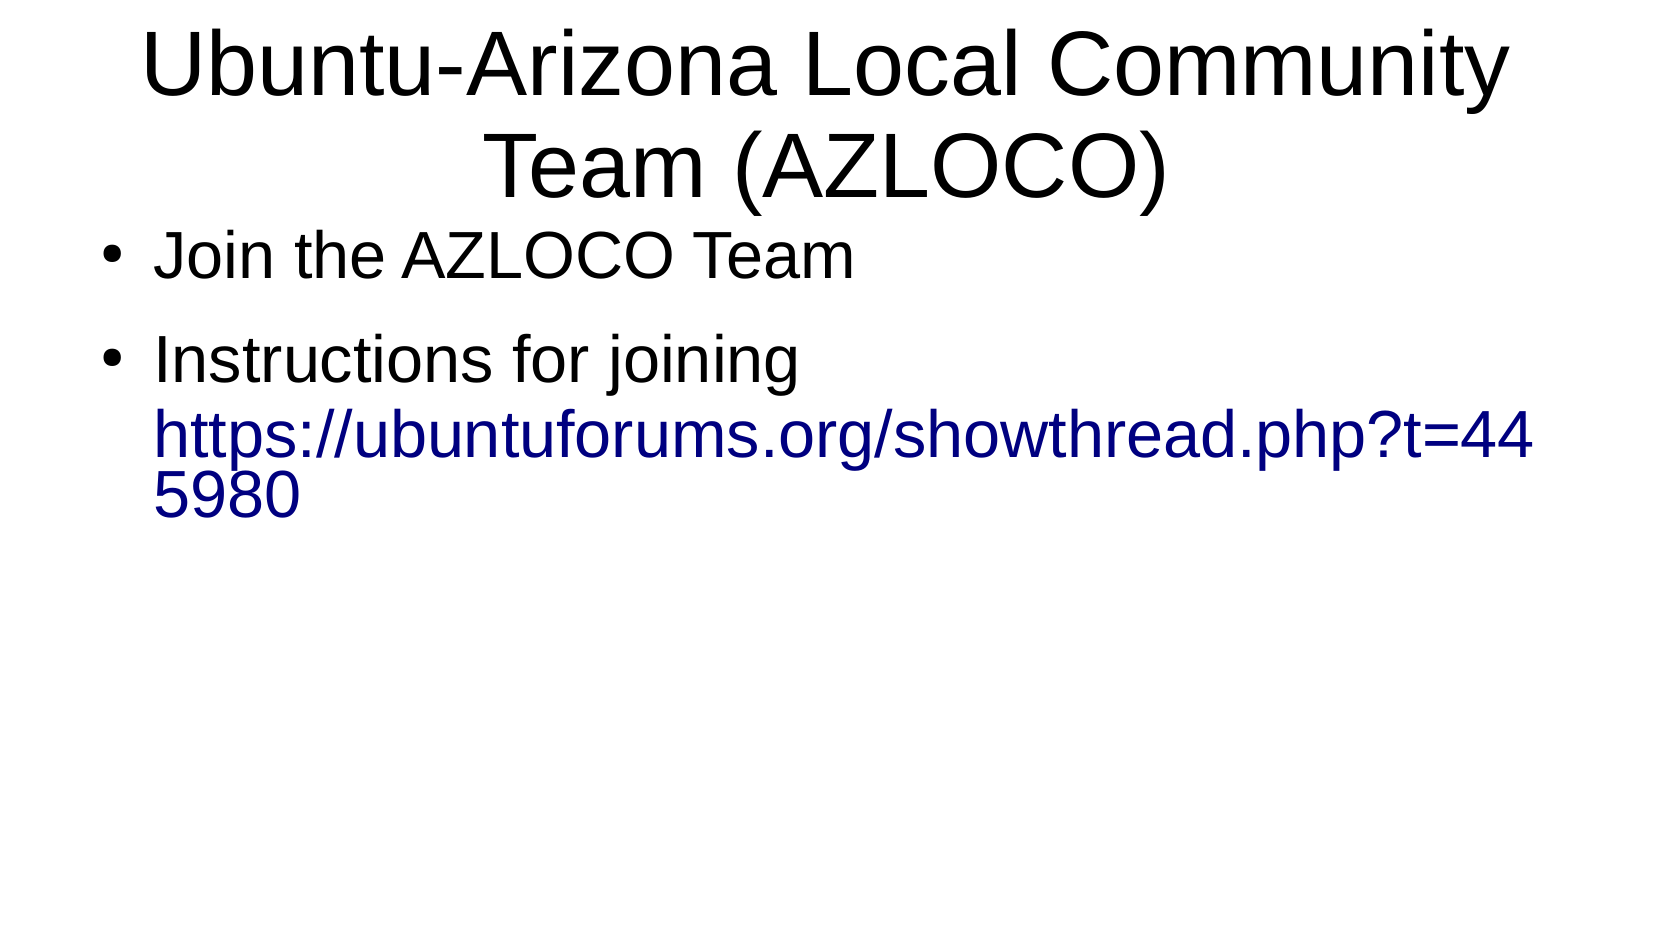

# Ubuntu-Arizona Local Community Team (AZLOCO)
Join the AZLOCO Team
Instructions for joining https://ubuntuforums.org/showthread.php?t=445980